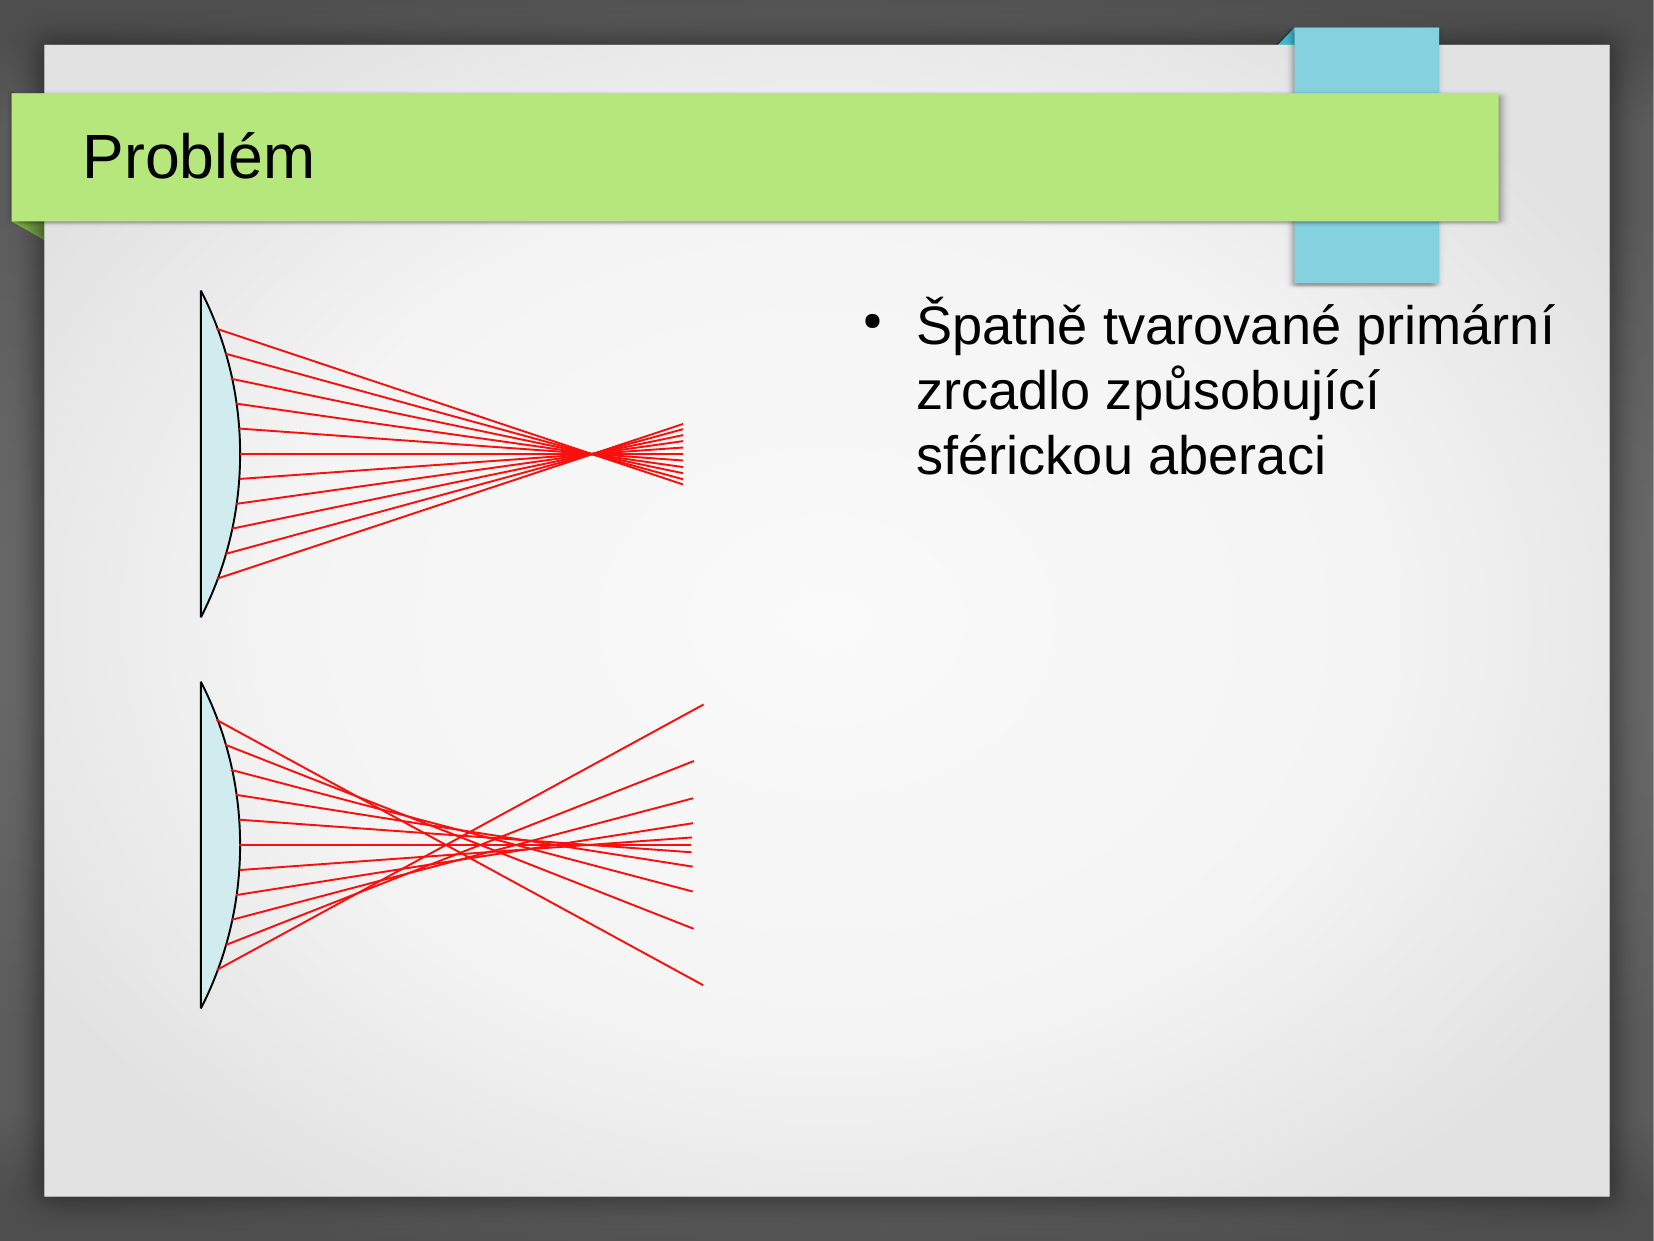

Problém
# Špatně tvarované primární zrcadlo způsobující sférickou aberaci